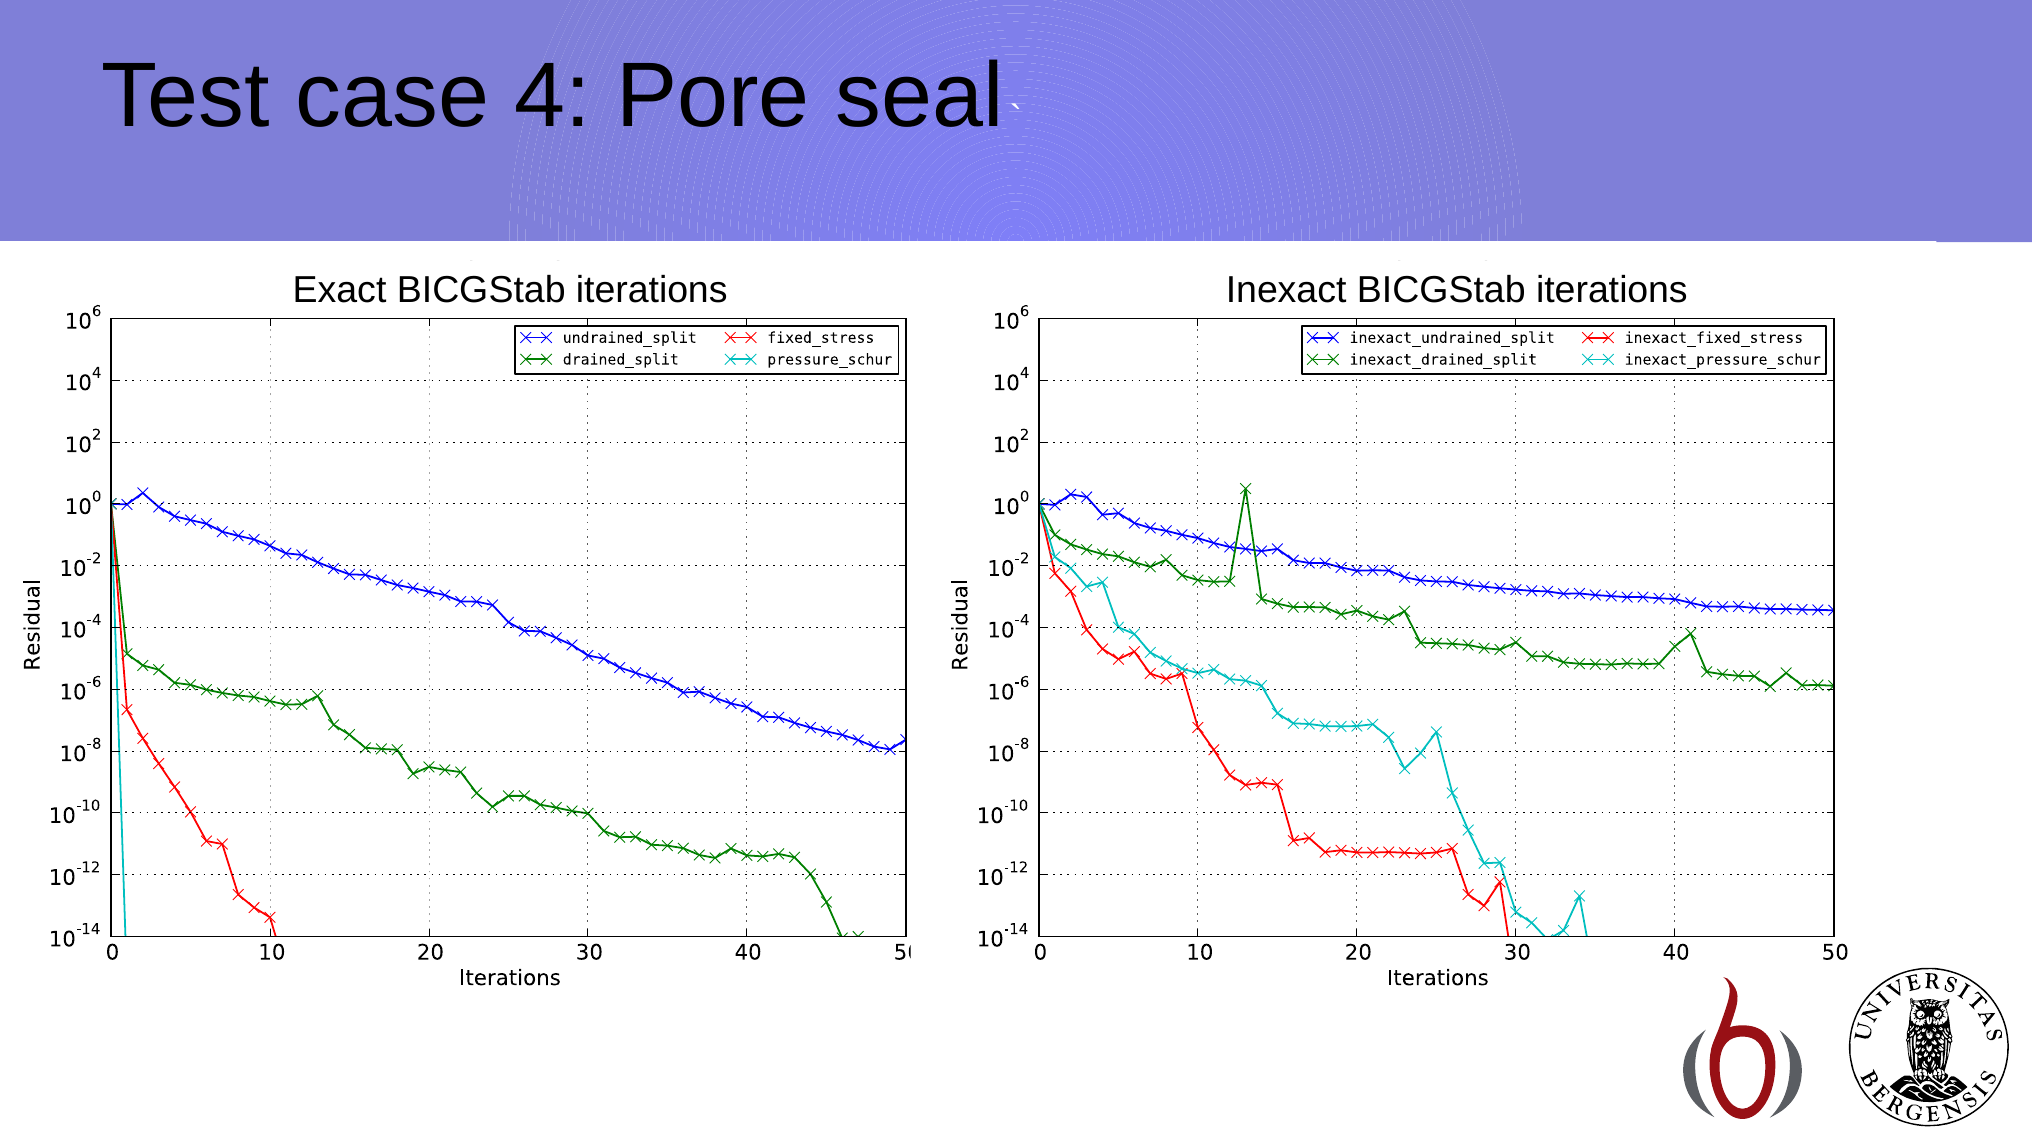

# Test case 4: Pore seal
 Exact BICGStab iterations
 Inexact BICGStab iterations